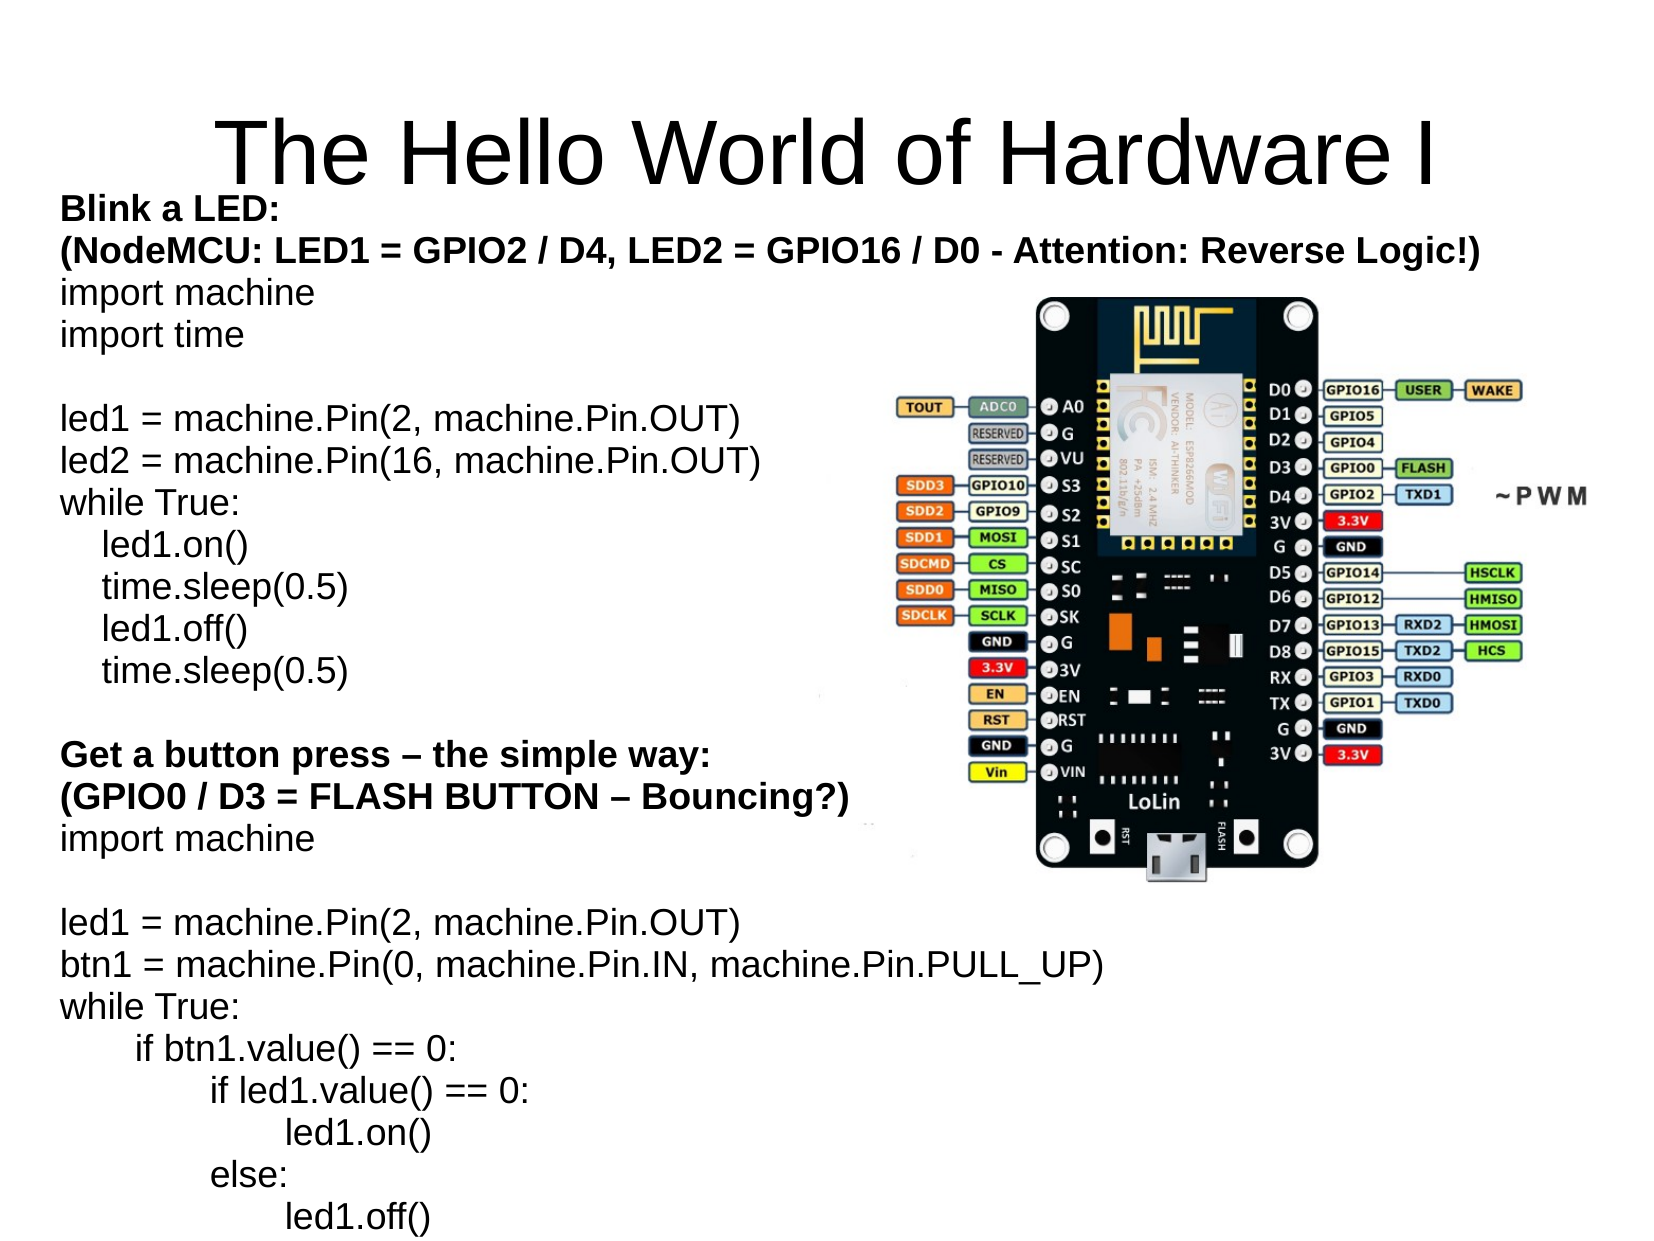

# The Hello World of Hardware	I
Blink a LED:
(NodeMCU: LED1 = GPIO2 / D4, LED2 = GPIO16 / D0 - Attention: Reverse Logic!)
import machine
import time
led1 = machine.Pin(2, machine.Pin.OUT)
led2 = machine.Pin(16, machine.Pin.OUT)
while True:
 led1.on()
 time.sleep(0.5)
 led1.off()
 time.sleep(0.5)
Get a button press – the simple way:
(GPIO0 / D3 = FLASH BUTTON – Bouncing?)
import machine
led1 = machine.Pin(2, machine.Pin.OUT)
btn1 = machine.Pin(0, machine.Pin.IN, machine.Pin.PULL_UP)
while True:
	if btn1.value() == 0:
		if led1.value() == 0:
			led1.on()
		else:
			led1.off()